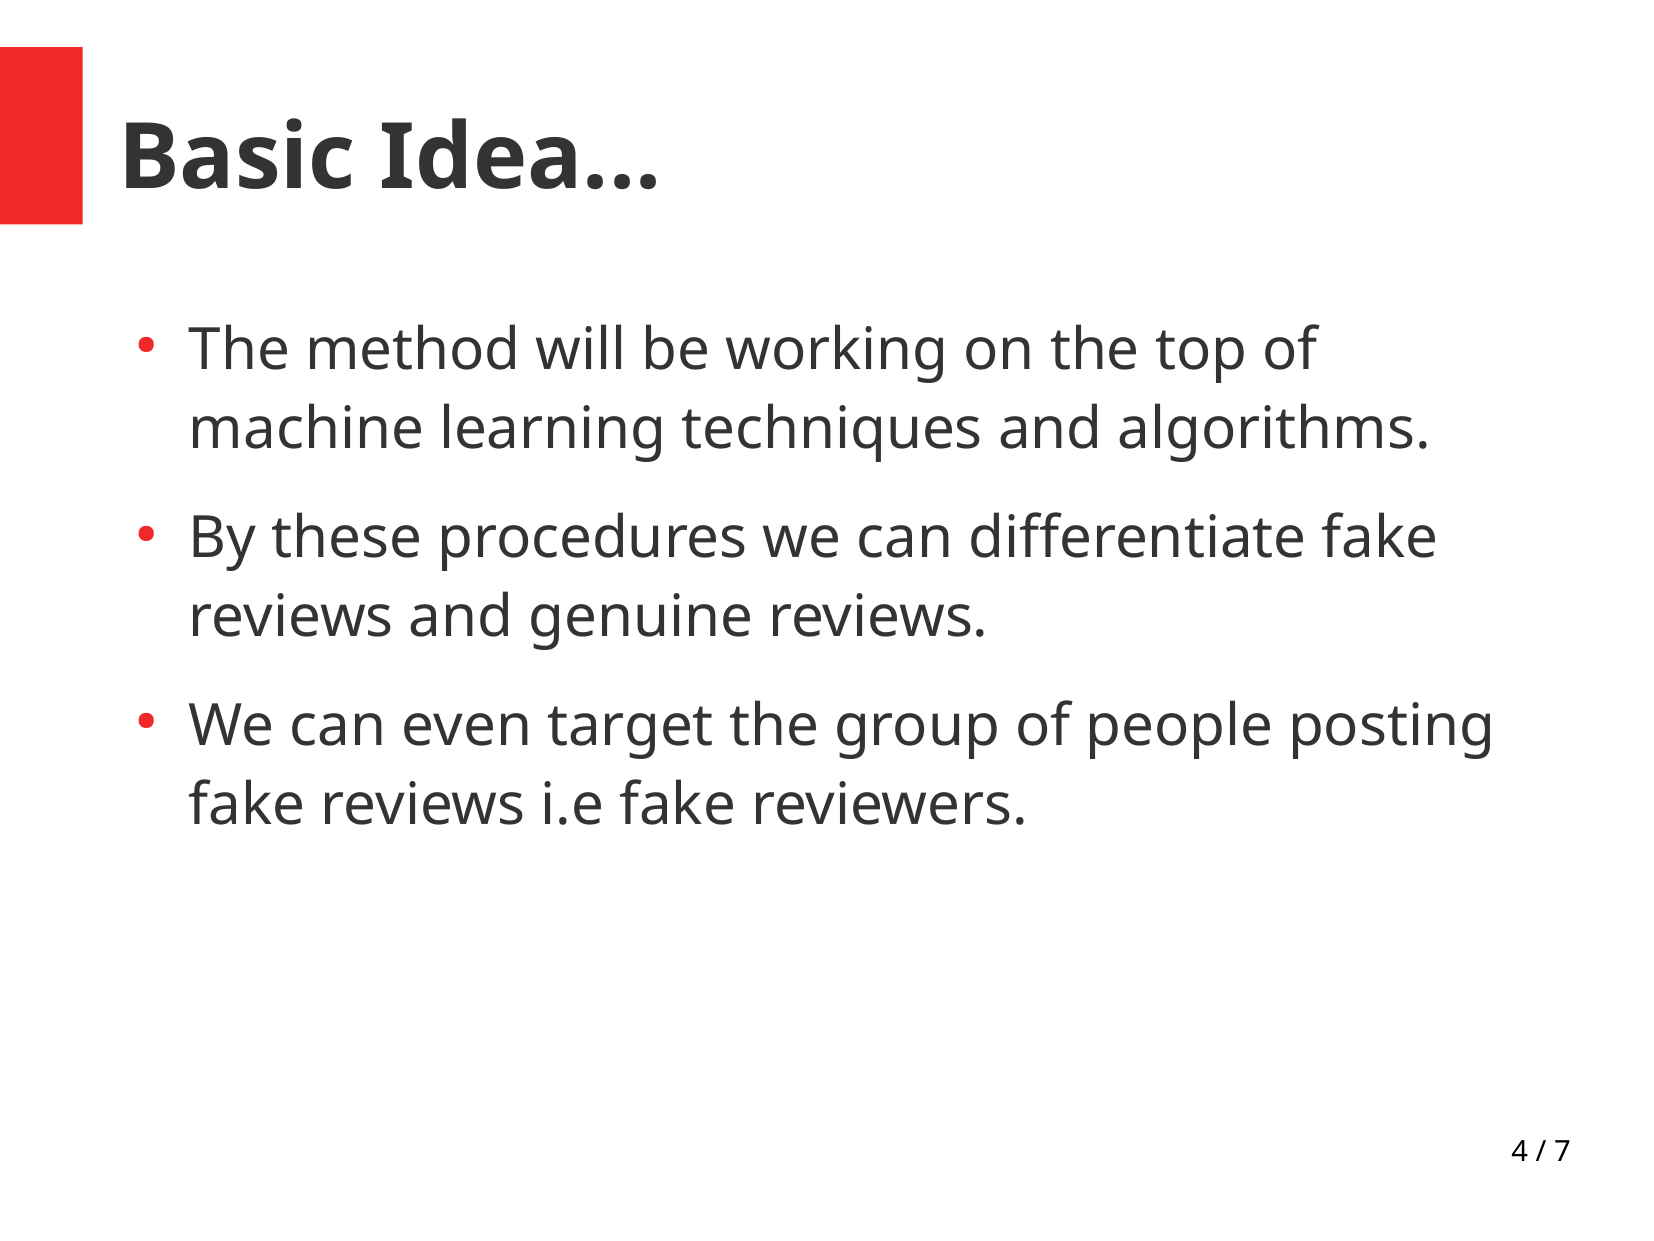

# Basic Idea...
The method will be working on the top of machine learning techniques and algorithms.
By these procedures we can differentiate fake reviews and genuine reviews.
We can even target the group of people posting fake reviews i.e fake reviewers.
4